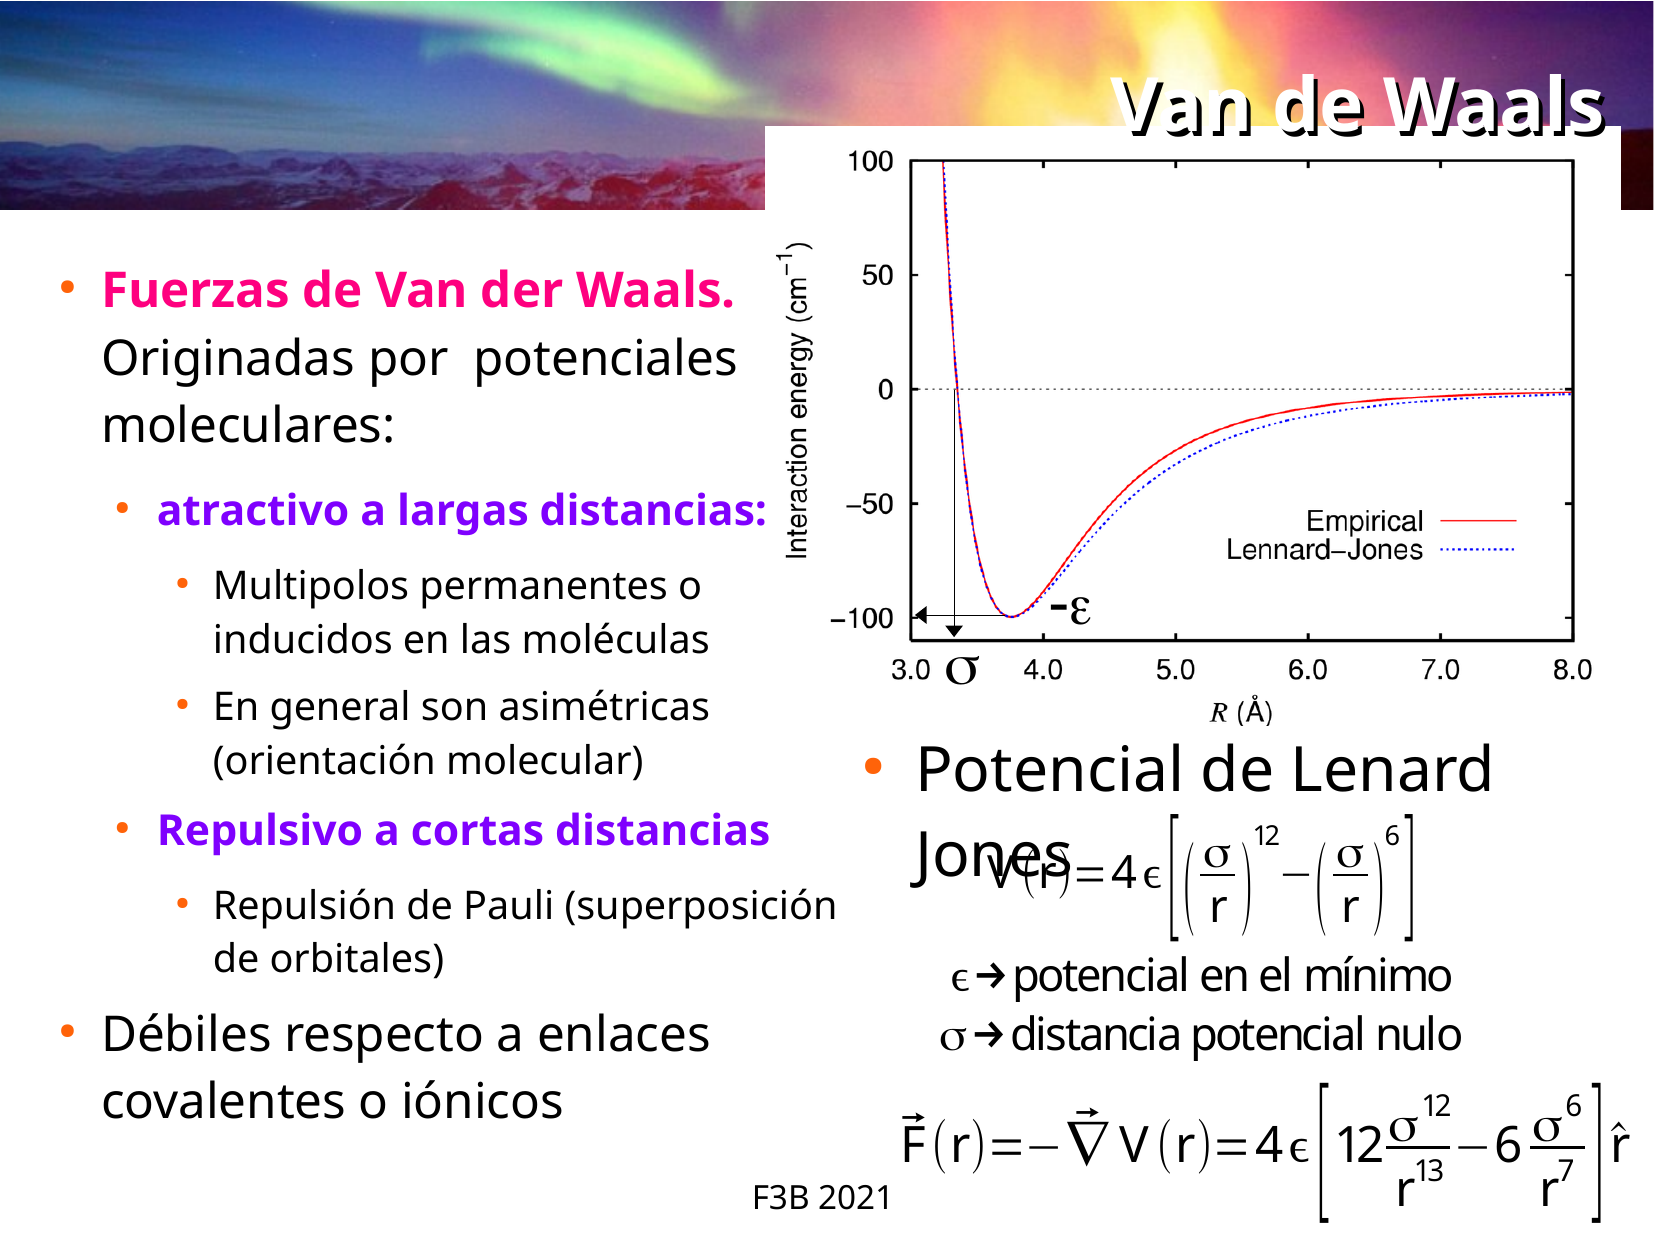

Van de Waals
# Fuerzas de Van der Waals. Originadas por potenciales moleculares:
atractivo a largas distancias:
Multipolos permanentes o inducidos en las moléculas
En general son asimétricas (orientación molecular)
Repulsivo a cortas distancias
Repulsión de Pauli (superposición de orbitales)
Débiles respecto a enlaces covalentes o iónicos
-e
s
Potencial de Lenard Jones
F3B 2021
16